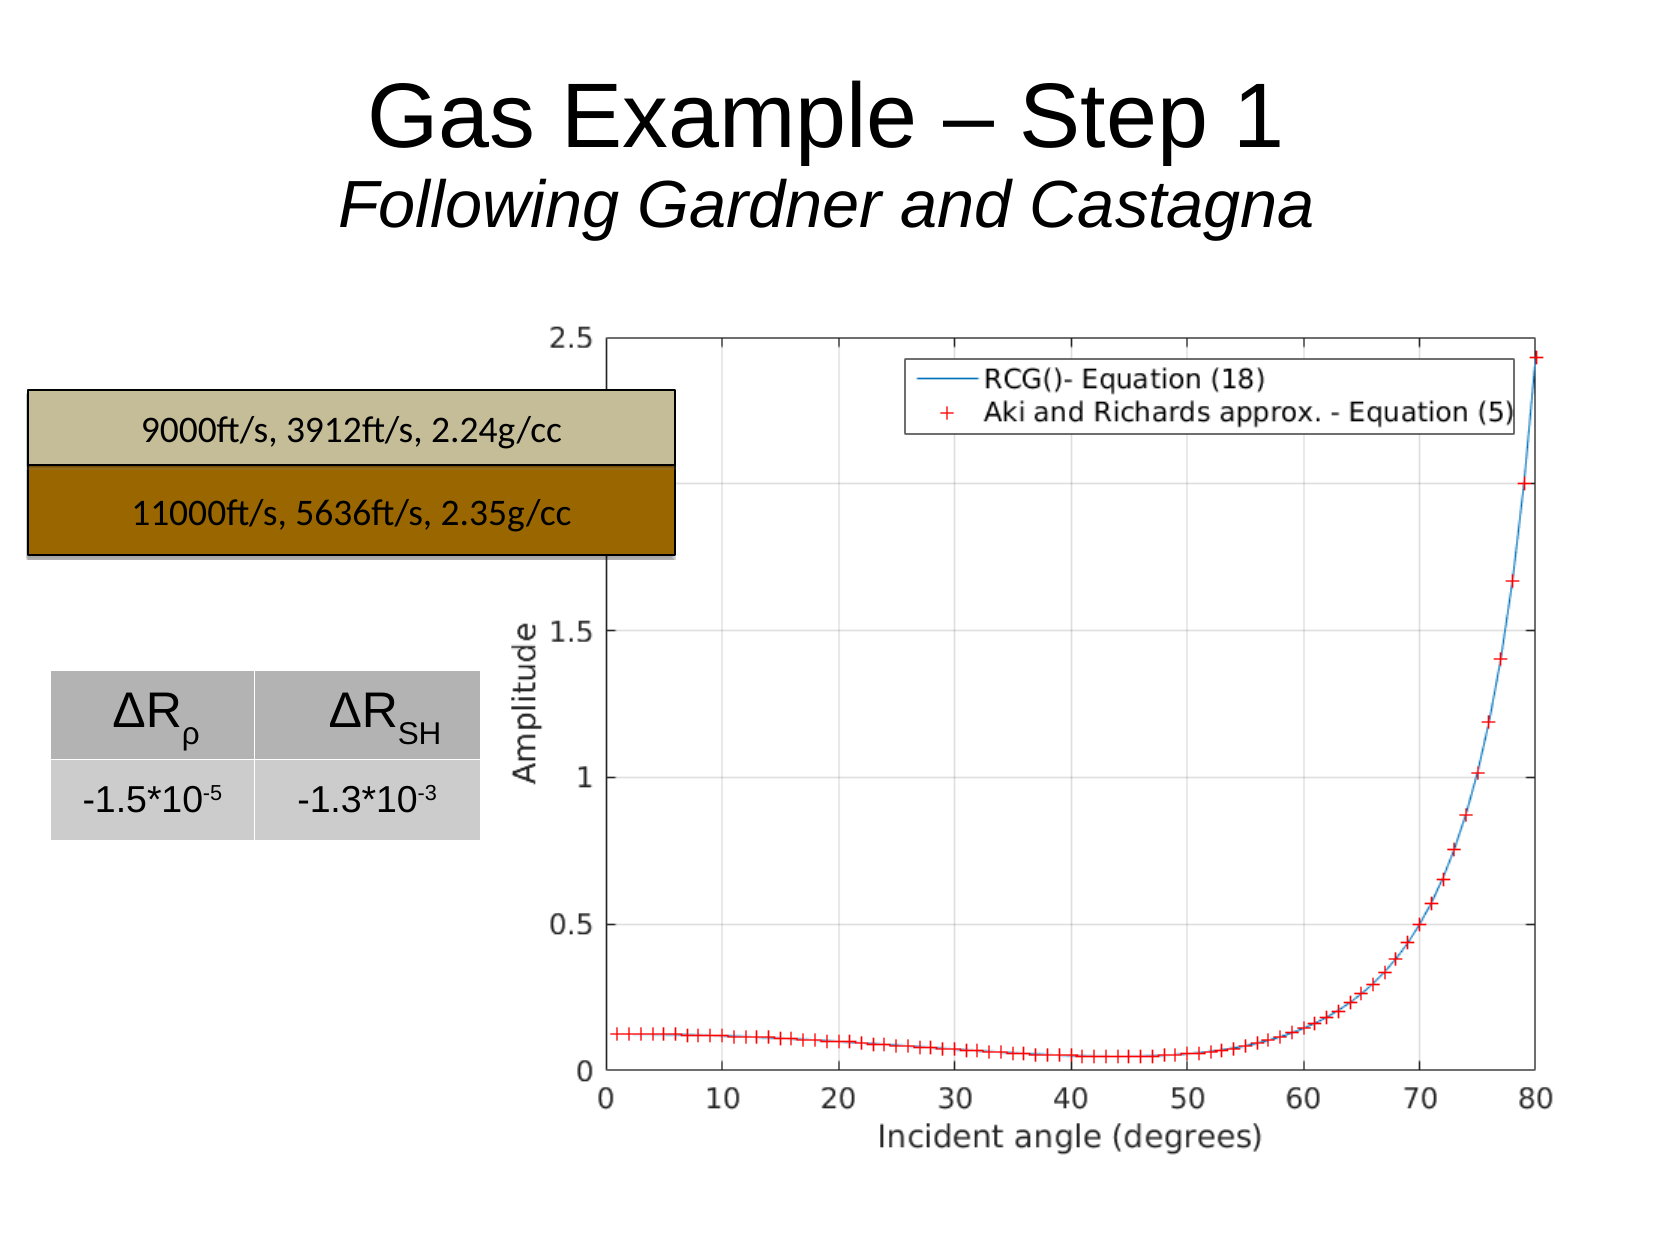

# Gas Example – Step 1 Following Gardner and Castagna
9000ft/s, 3912ft/s, 2.24g/cc
11000ft/s, 5636ft/s, 2.35g/cc
| ΔRρ | ΔRSH |
| --- | --- |
| -1.5\*10-5 | -1.3\*10-3 |